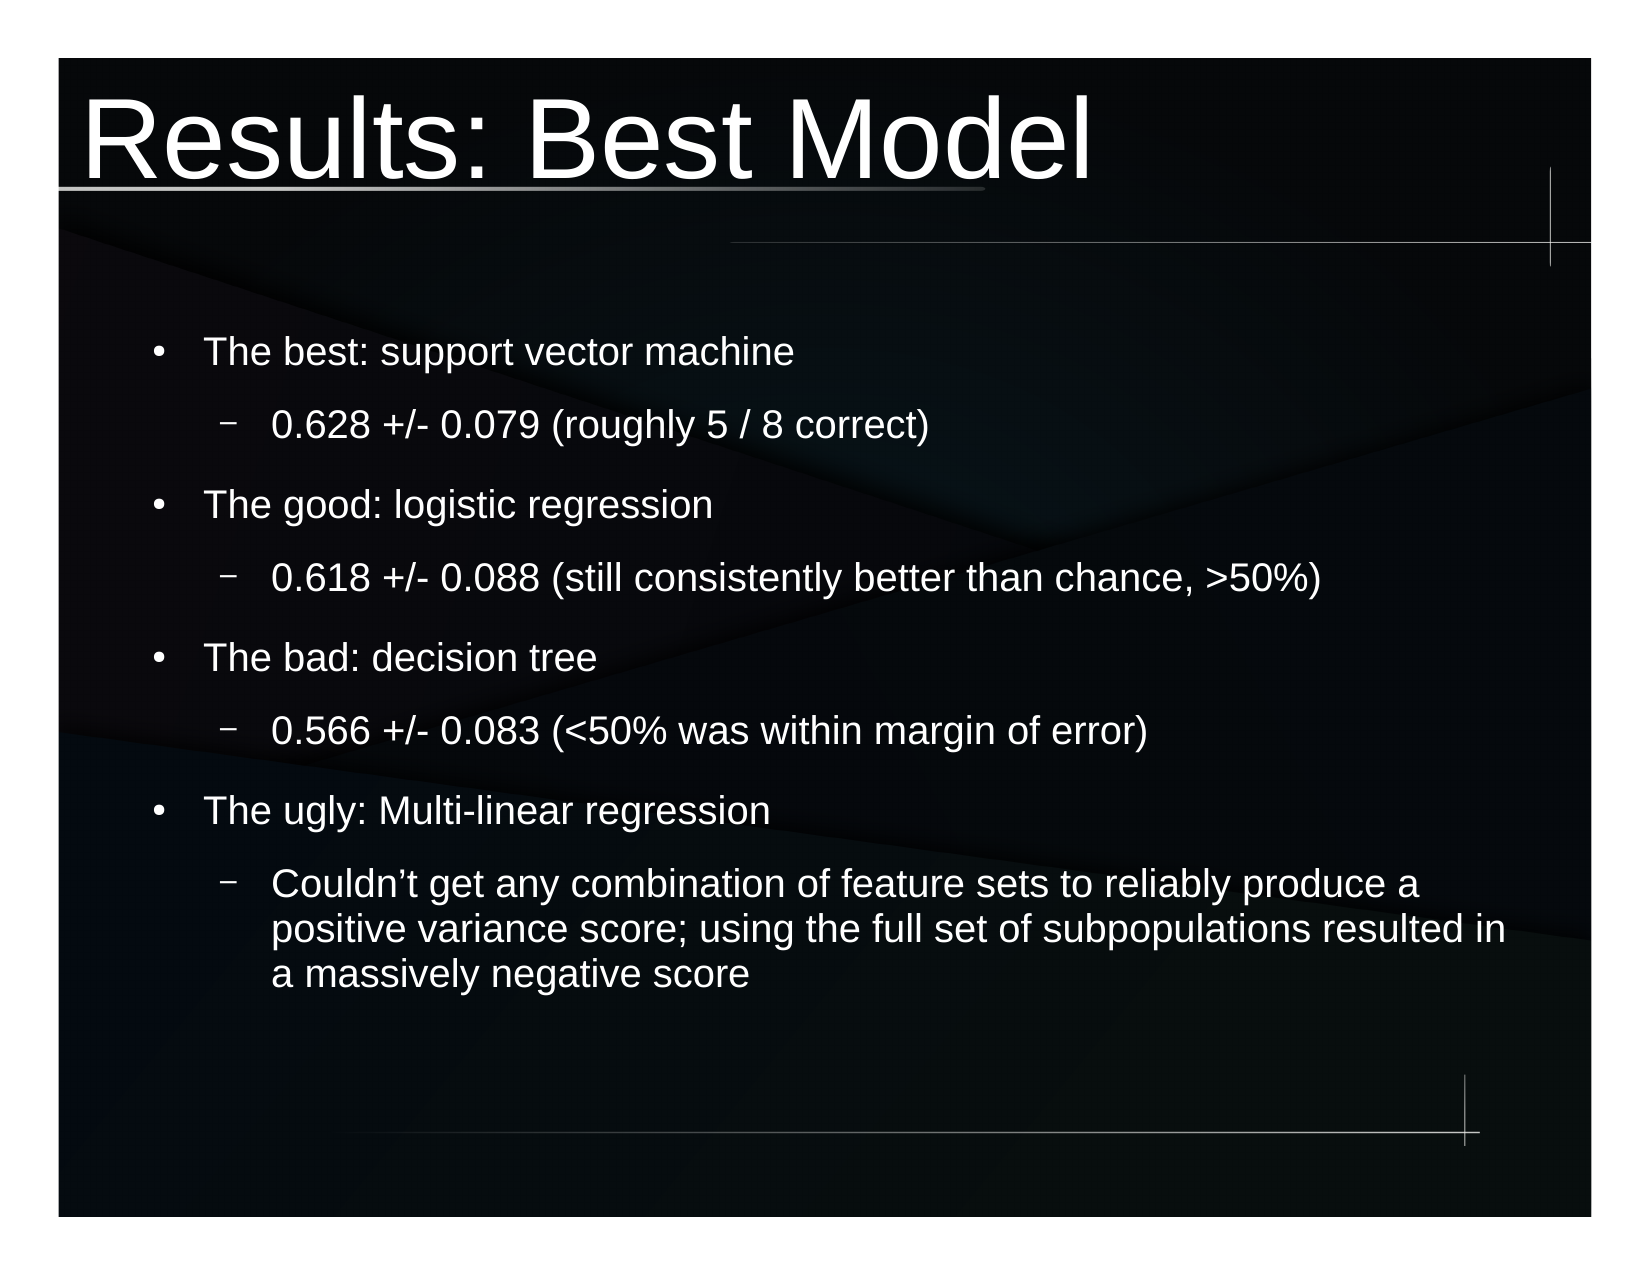

# Results: Best Model
The best: support vector machine
0.628 +/- 0.079 (roughly 5 / 8 correct)
The good: logistic regression
0.618 +/- 0.088 (still consistently better than chance, >50%)
The bad: decision tree
0.566 +/- 0.083 (<50% was within margin of error)
The ugly: Multi-linear regression
Couldn’t get any combination of feature sets to reliably produce a positive variance score; using the full set of subpopulations resulted in a massively negative score